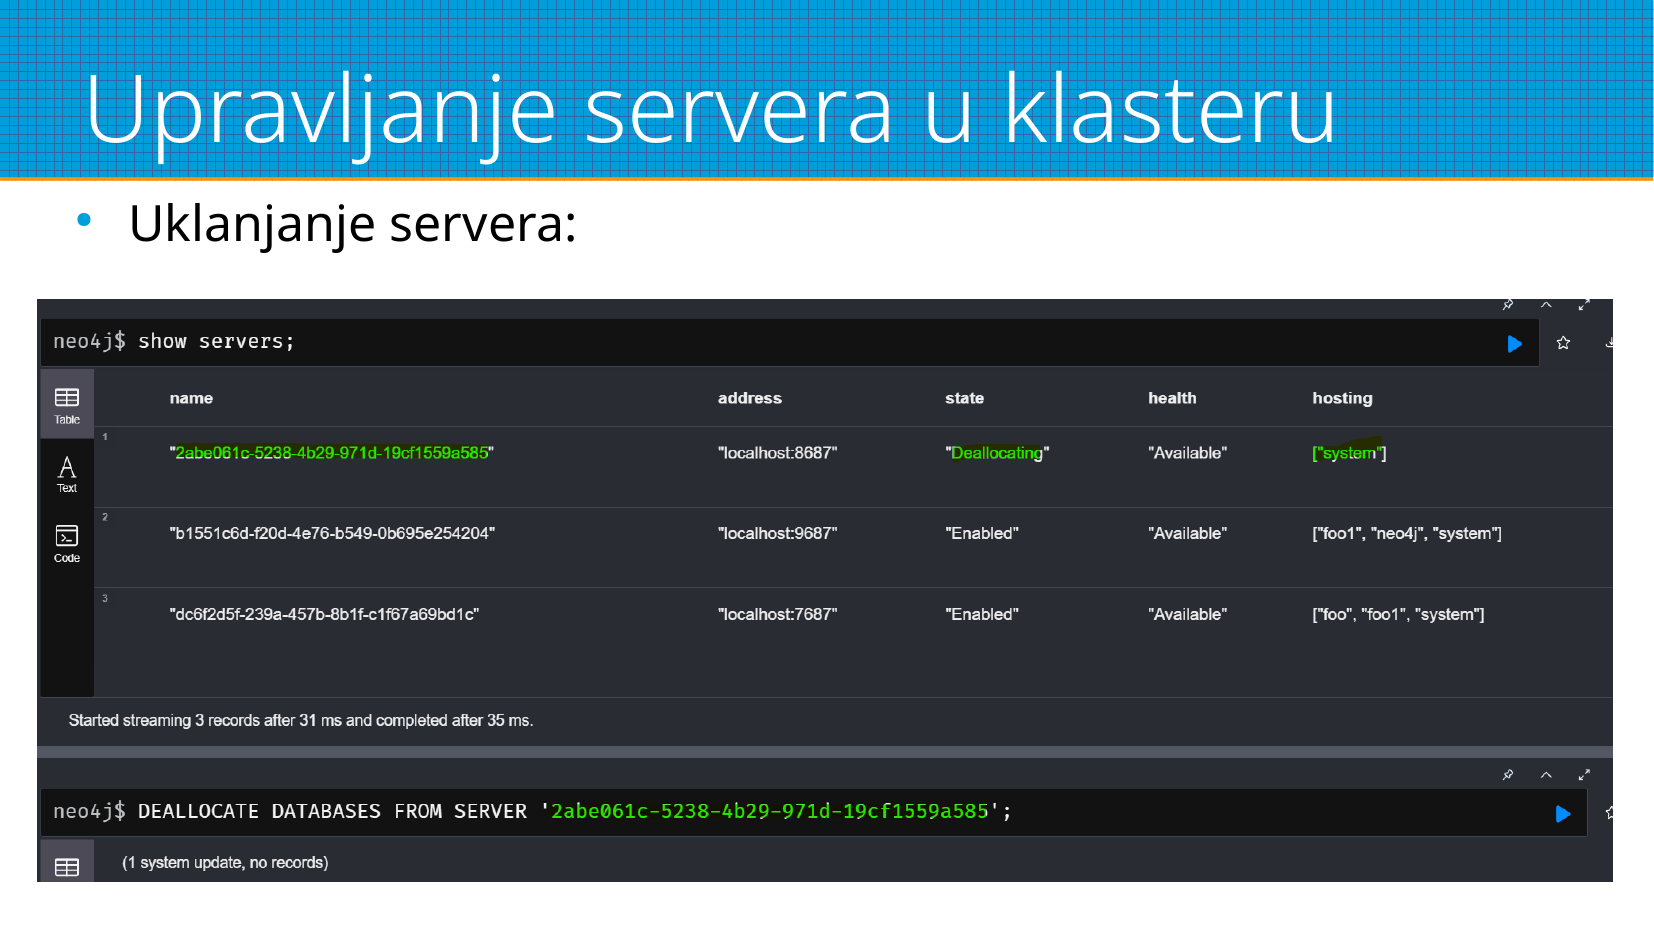

# Upravljanje servera u klasteru
Uklanjanje servera: